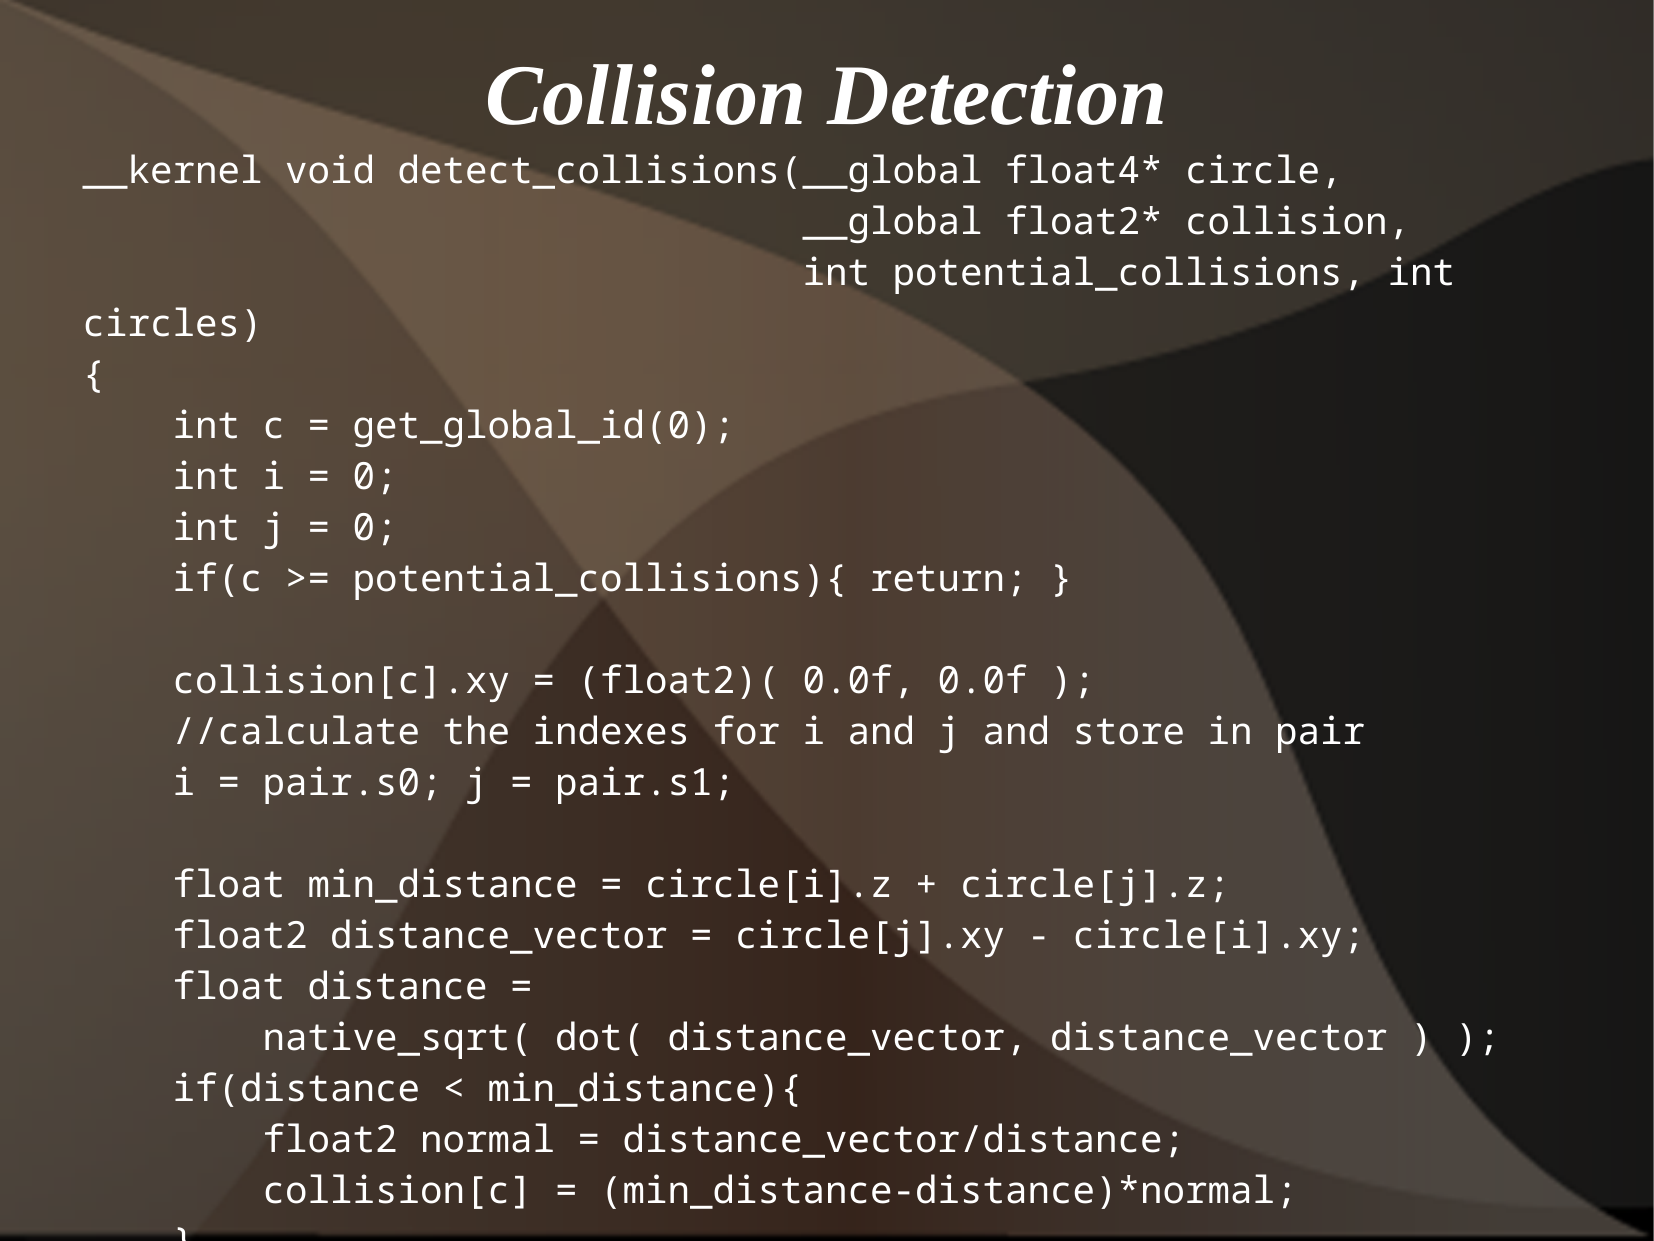

# Collision Detection
__kernel void detect_collisions(__global float4* circle,
 __global float2* collision,
 int potential_collisions, int circles)
{
 int c = get_global_id(0);
 int i = 0;
 int j = 0;
 if(c >= potential_collisions){ return; }
 collision[c].xy = (float2)( 0.0f, 0.0f );
 //calculate the indexes for i and j and store in pair
 i = pair.s0; j = pair.s1;
 float min_distance = circle[i].z + circle[j].z;
 float2 distance_vector = circle[j].xy - circle[i].xy;
 float distance =
 native_sqrt( dot( distance_vector, distance_vector ) );
 if(distance < min_distance){
 float2 normal = distance_vector/distance;
 collision[c] = (min_distance-distance)*normal;
 }
}